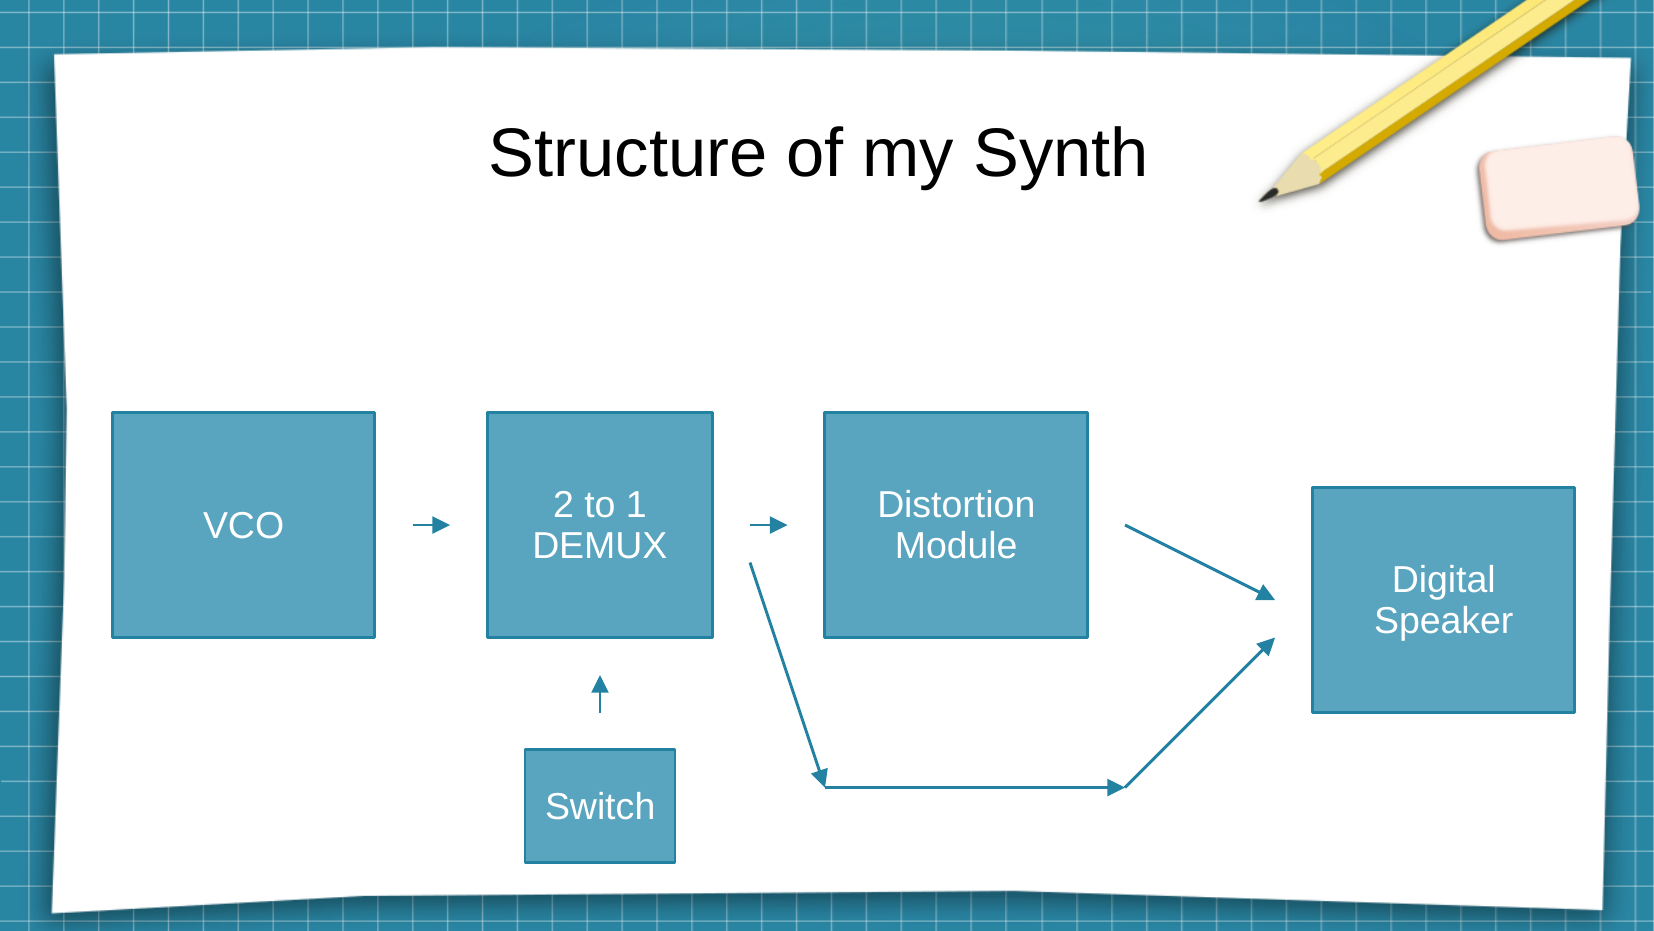

# Structure of my Synth
VCO
2 to 1
DEMUX
Distortion
Module
Digital
Speaker
Switch